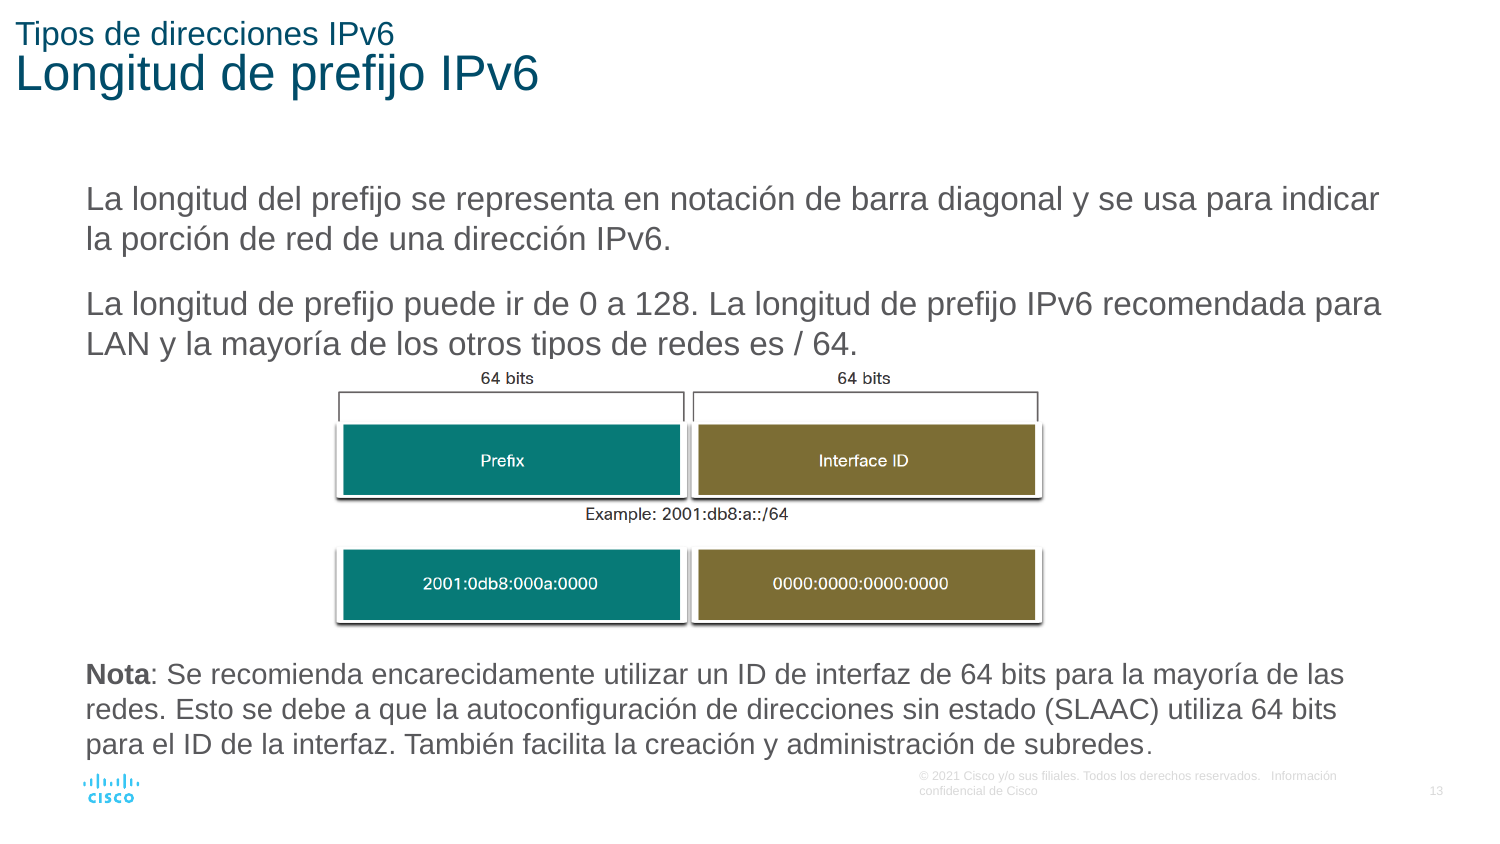

# Tipos de direcciones IPv6 Longitud de prefijo IPv6
La longitud del prefijo se representa en notación de barra diagonal y se usa para indicar la porción de red de una dirección IPv6.
La longitud de prefijo puede ir de 0 a 128. La longitud de prefijo IPv6 recomendada para LAN y la mayoría de los otros tipos de redes es / 64.
Nota: Se recomienda encarecidamente utilizar un ID de interfaz de 64 bits para la mayoría de las redes. Esto se debe a que la autoconfiguración de direcciones sin estado (SLAAC) utiliza 64 bits para el ID de la interfaz. También facilita la creación y administración de subredes.